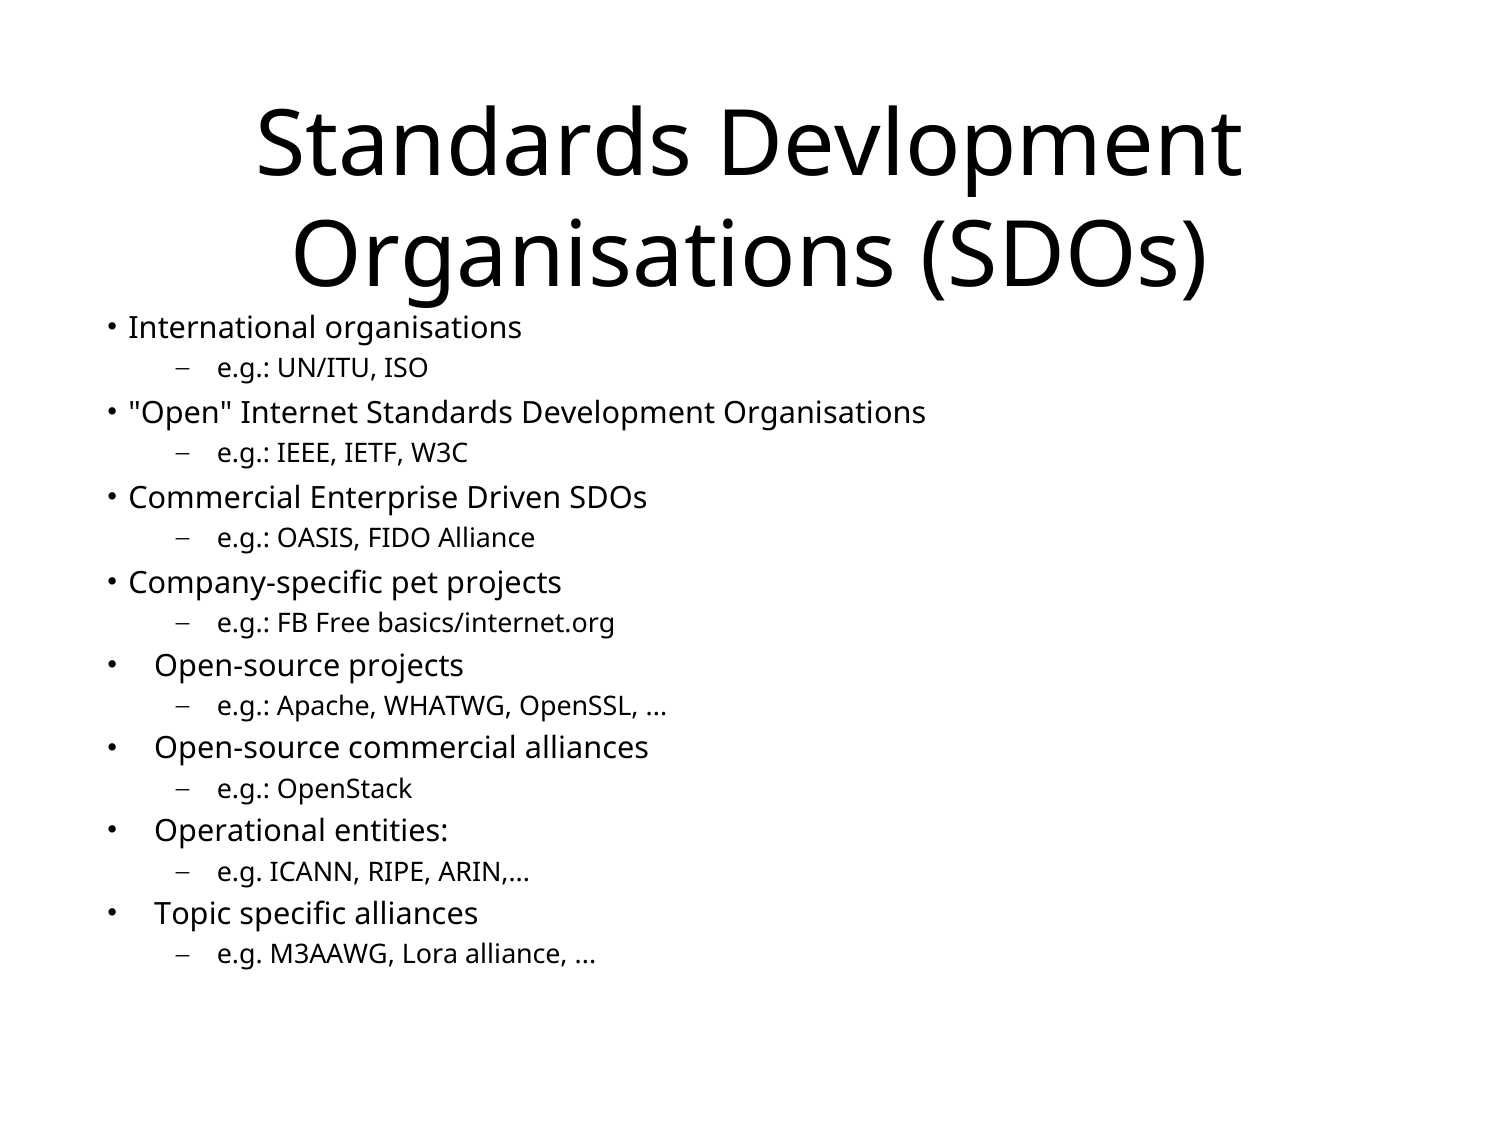

# Standards Devlopment Organisations (SDOs)
International organisations
e.g.: UN/ITU, ISO
"Open" Internet Standards Development Organisations
e.g.: IEEE, IETF, W3C
Commercial Enterprise Driven SDOs
e.g.: OASIS, FIDO Alliance
Company-specific pet projects
e.g.: FB Free basics/internet.org
Open-source projects
e.g.: Apache, WHATWG, OpenSSL, ...
Open-source commercial alliances
e.g.: OpenStack
Operational entities:
e.g. ICANN, RIPE, ARIN,...
Topic specific alliances
e.g. M3AAWG, Lora alliance, ...